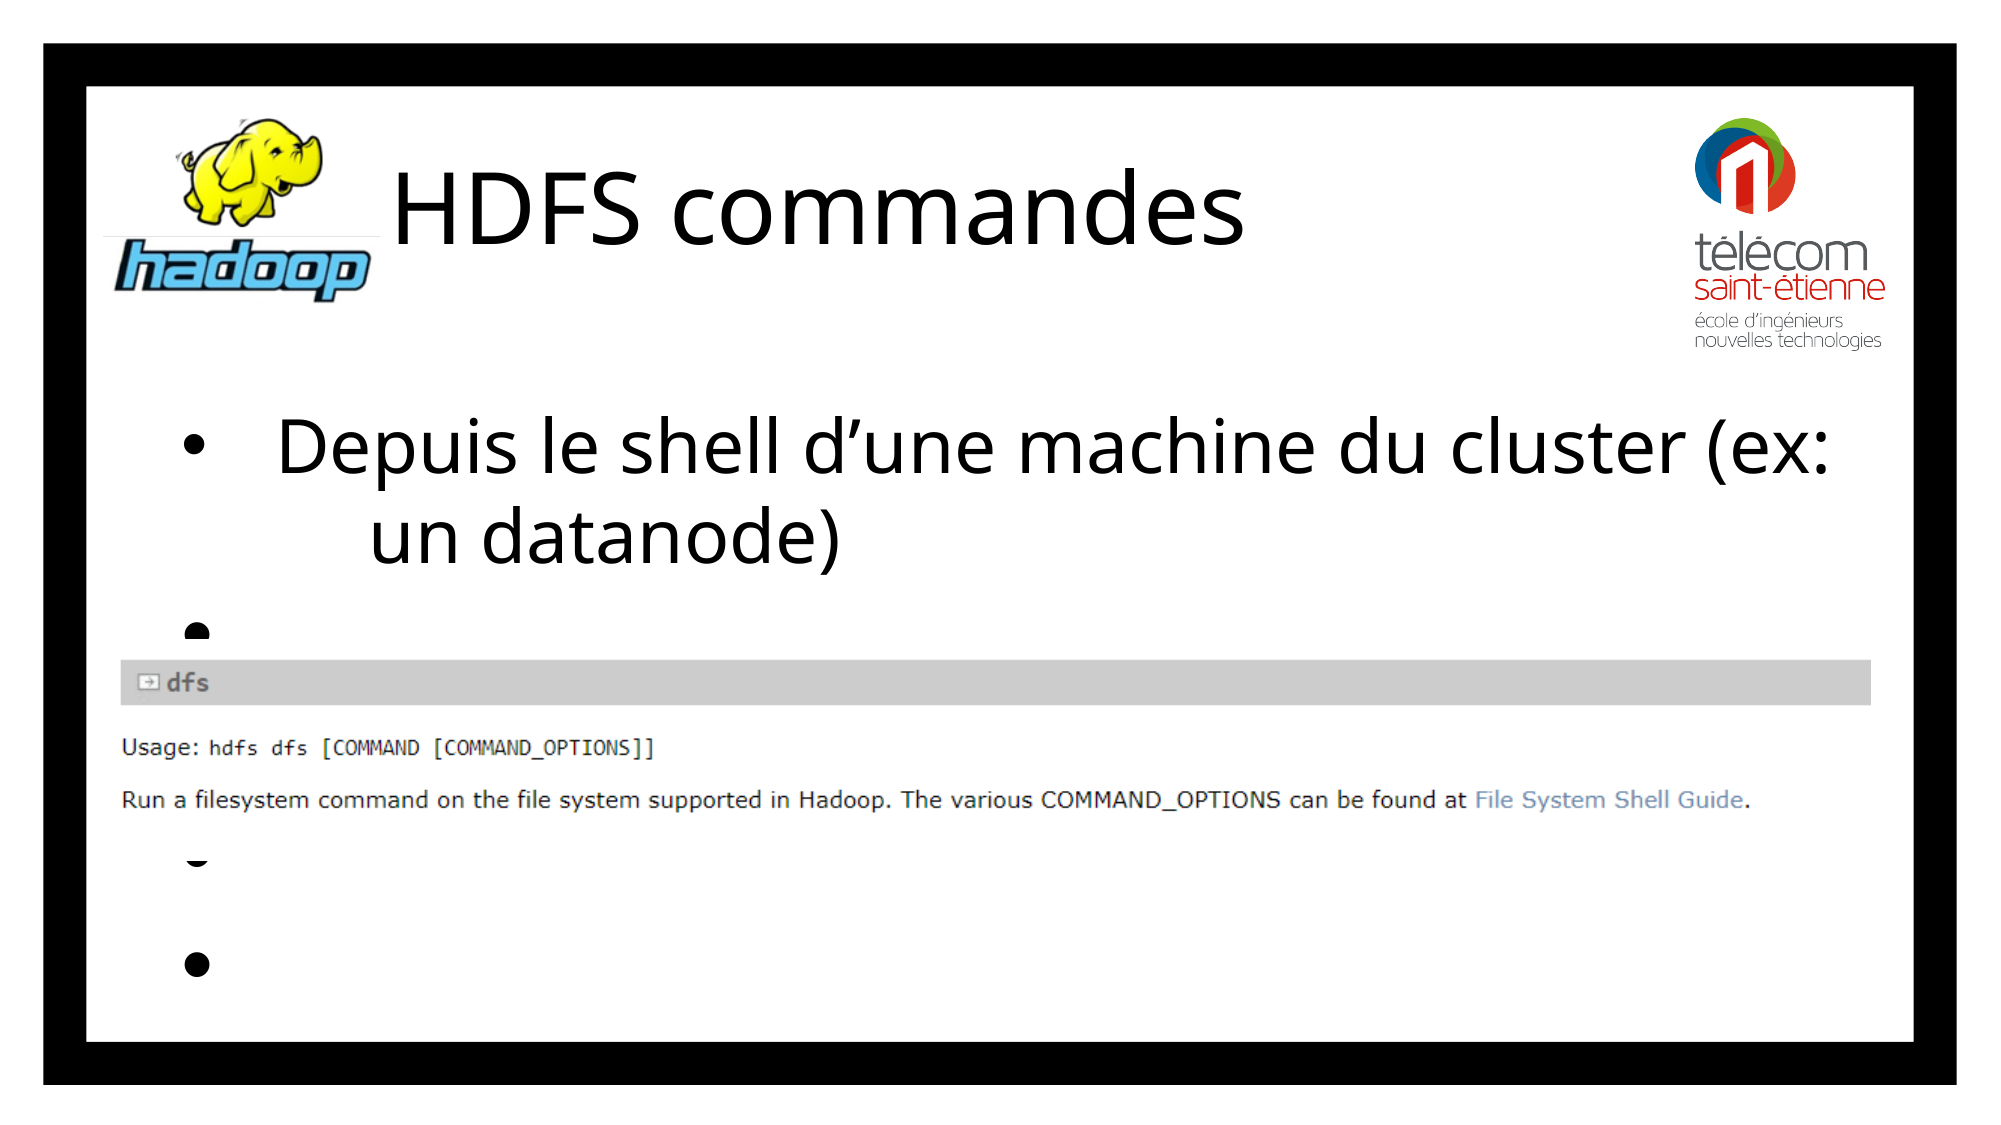

# HDFS commandes
Depuis le shell d’une machine du cluster (ex: un datanode)